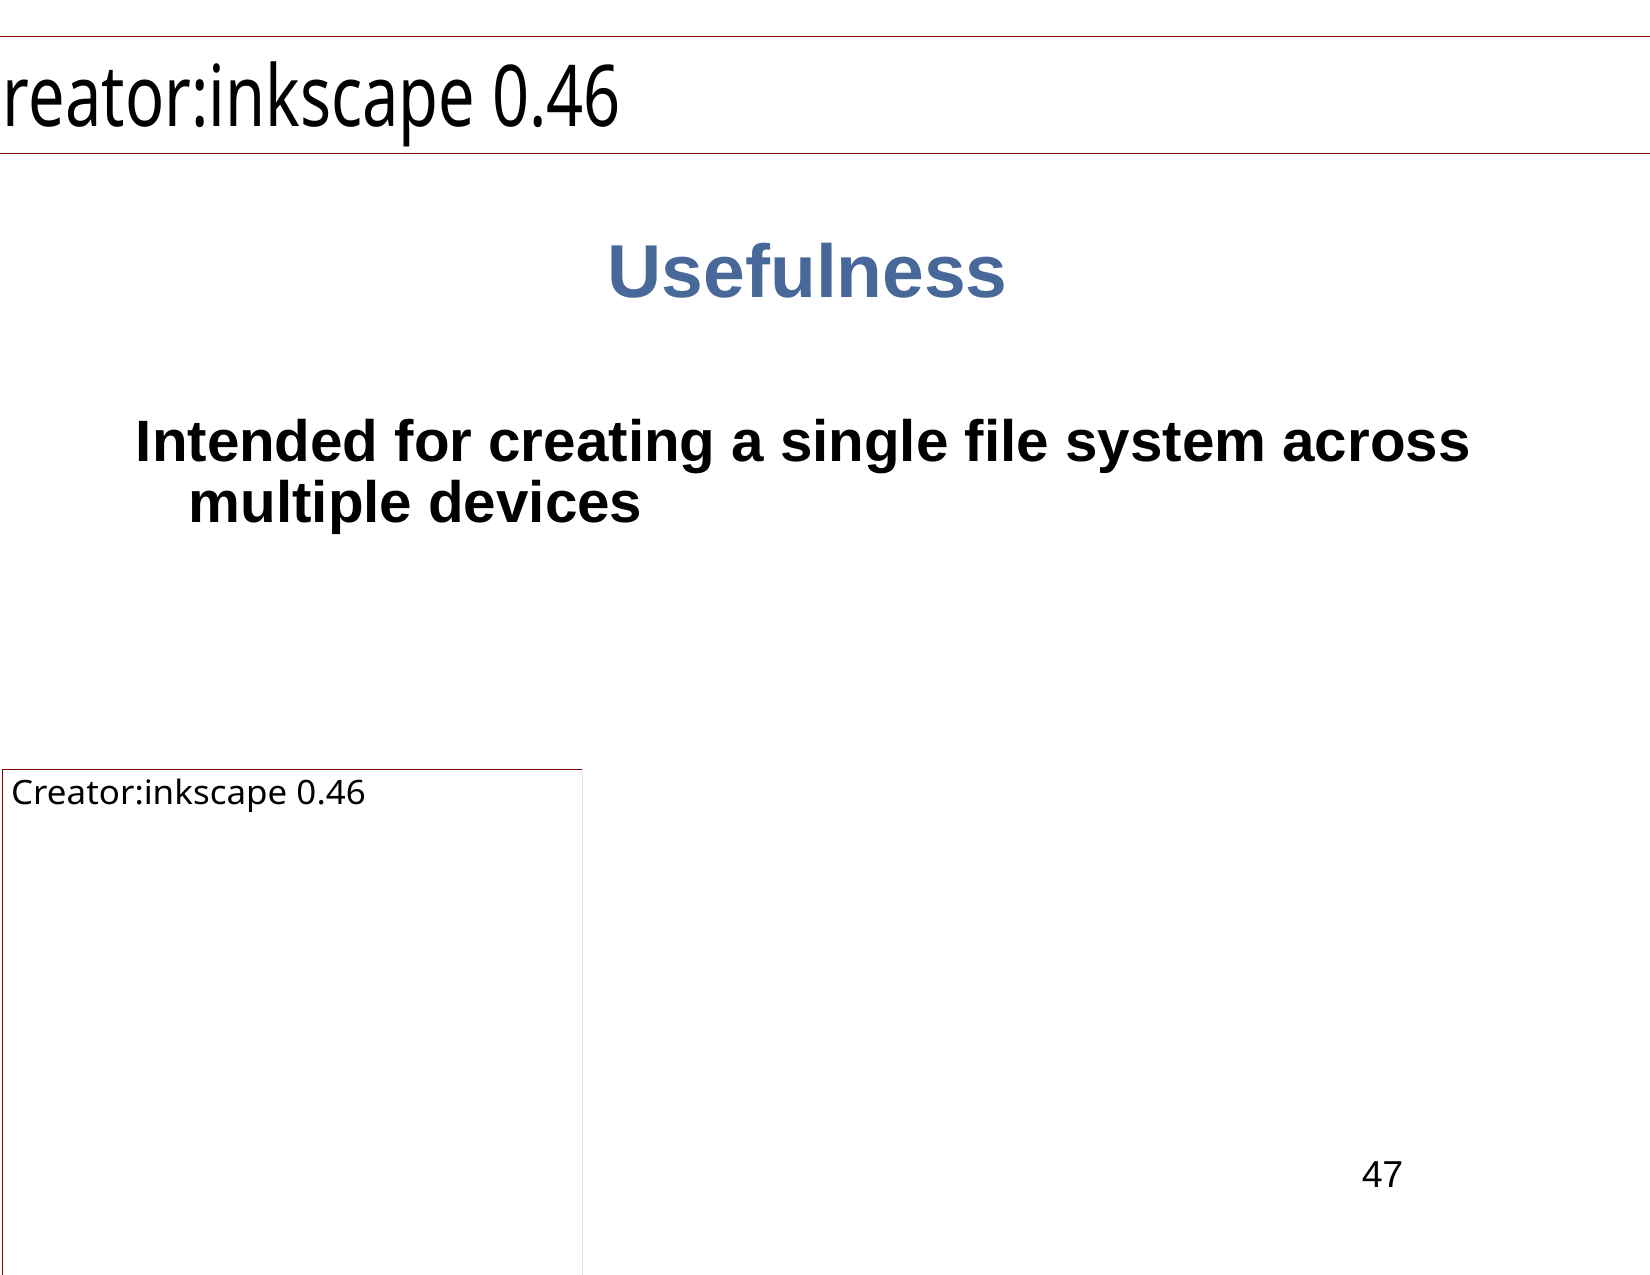

# Usefulness
Intended for creating a single file system across multiple devices